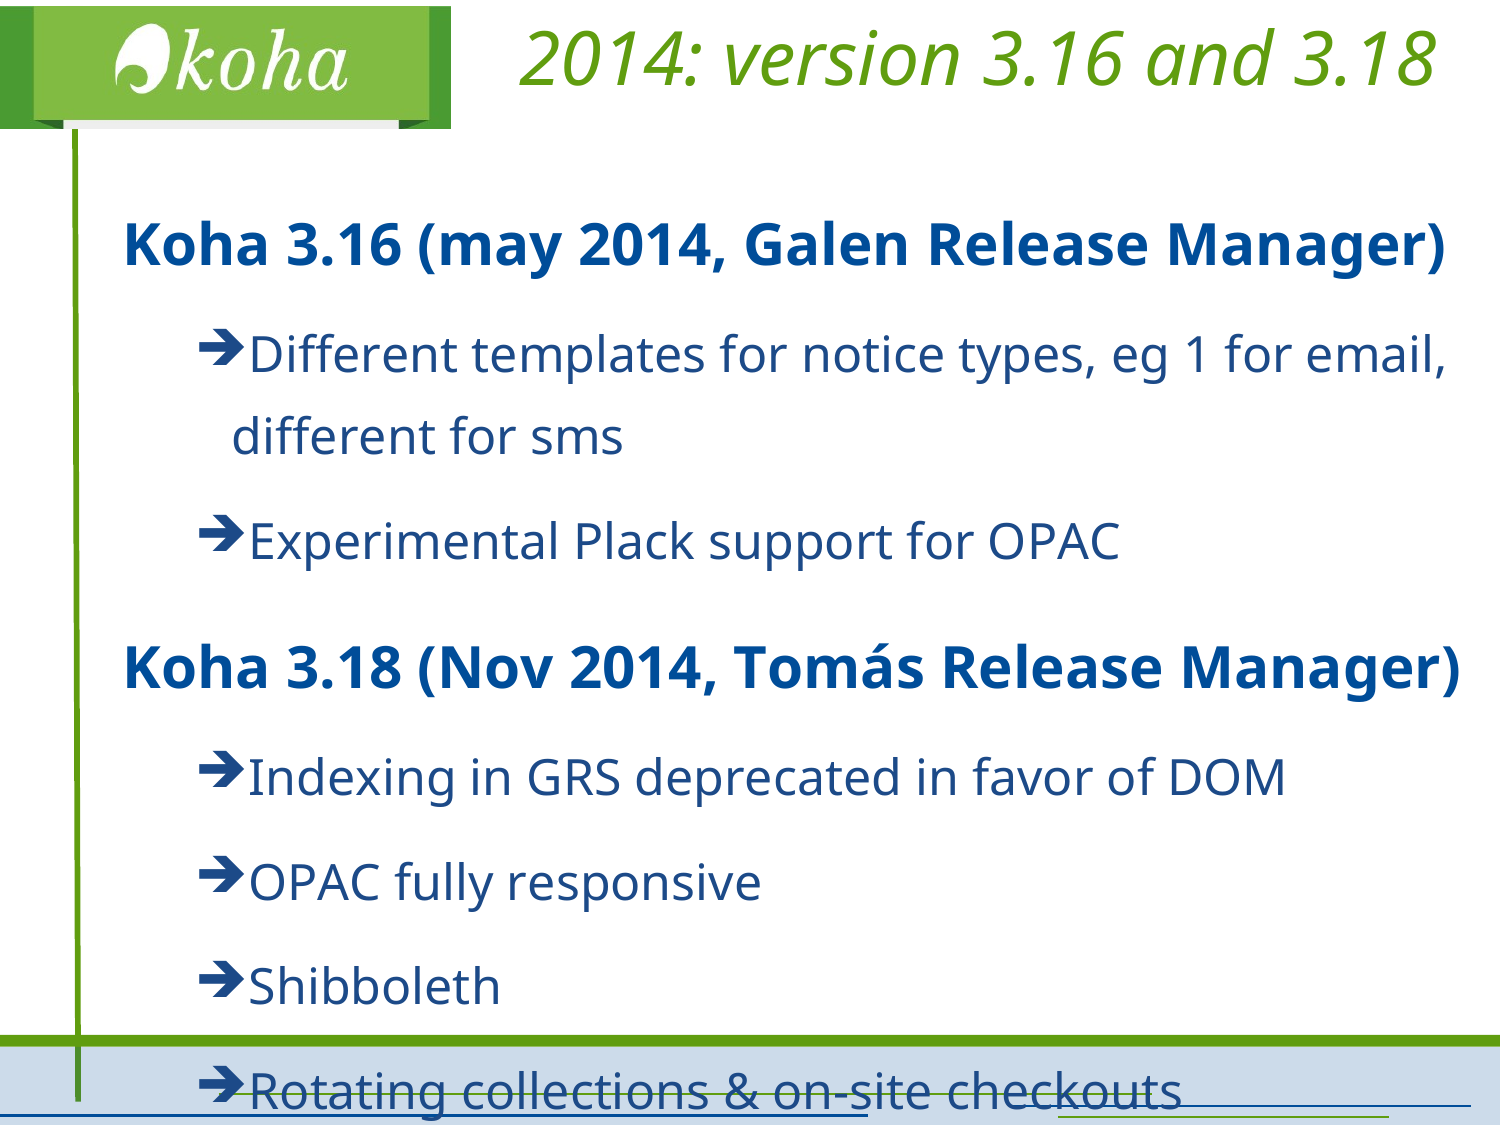

# 2014: version 3.16 and 3.18
Koha 3.16 (may 2014, Galen Release Manager)
Different templates for notice types, eg 1 for email, different for sms
Experimental Plack support for OPAC
Koha 3.18 (Nov 2014, Tomás Release Manager)
Indexing in GRS deprecated in favor of DOM
OPAC fully responsive
Shibboleth
Rotating collections & on-site checkouts